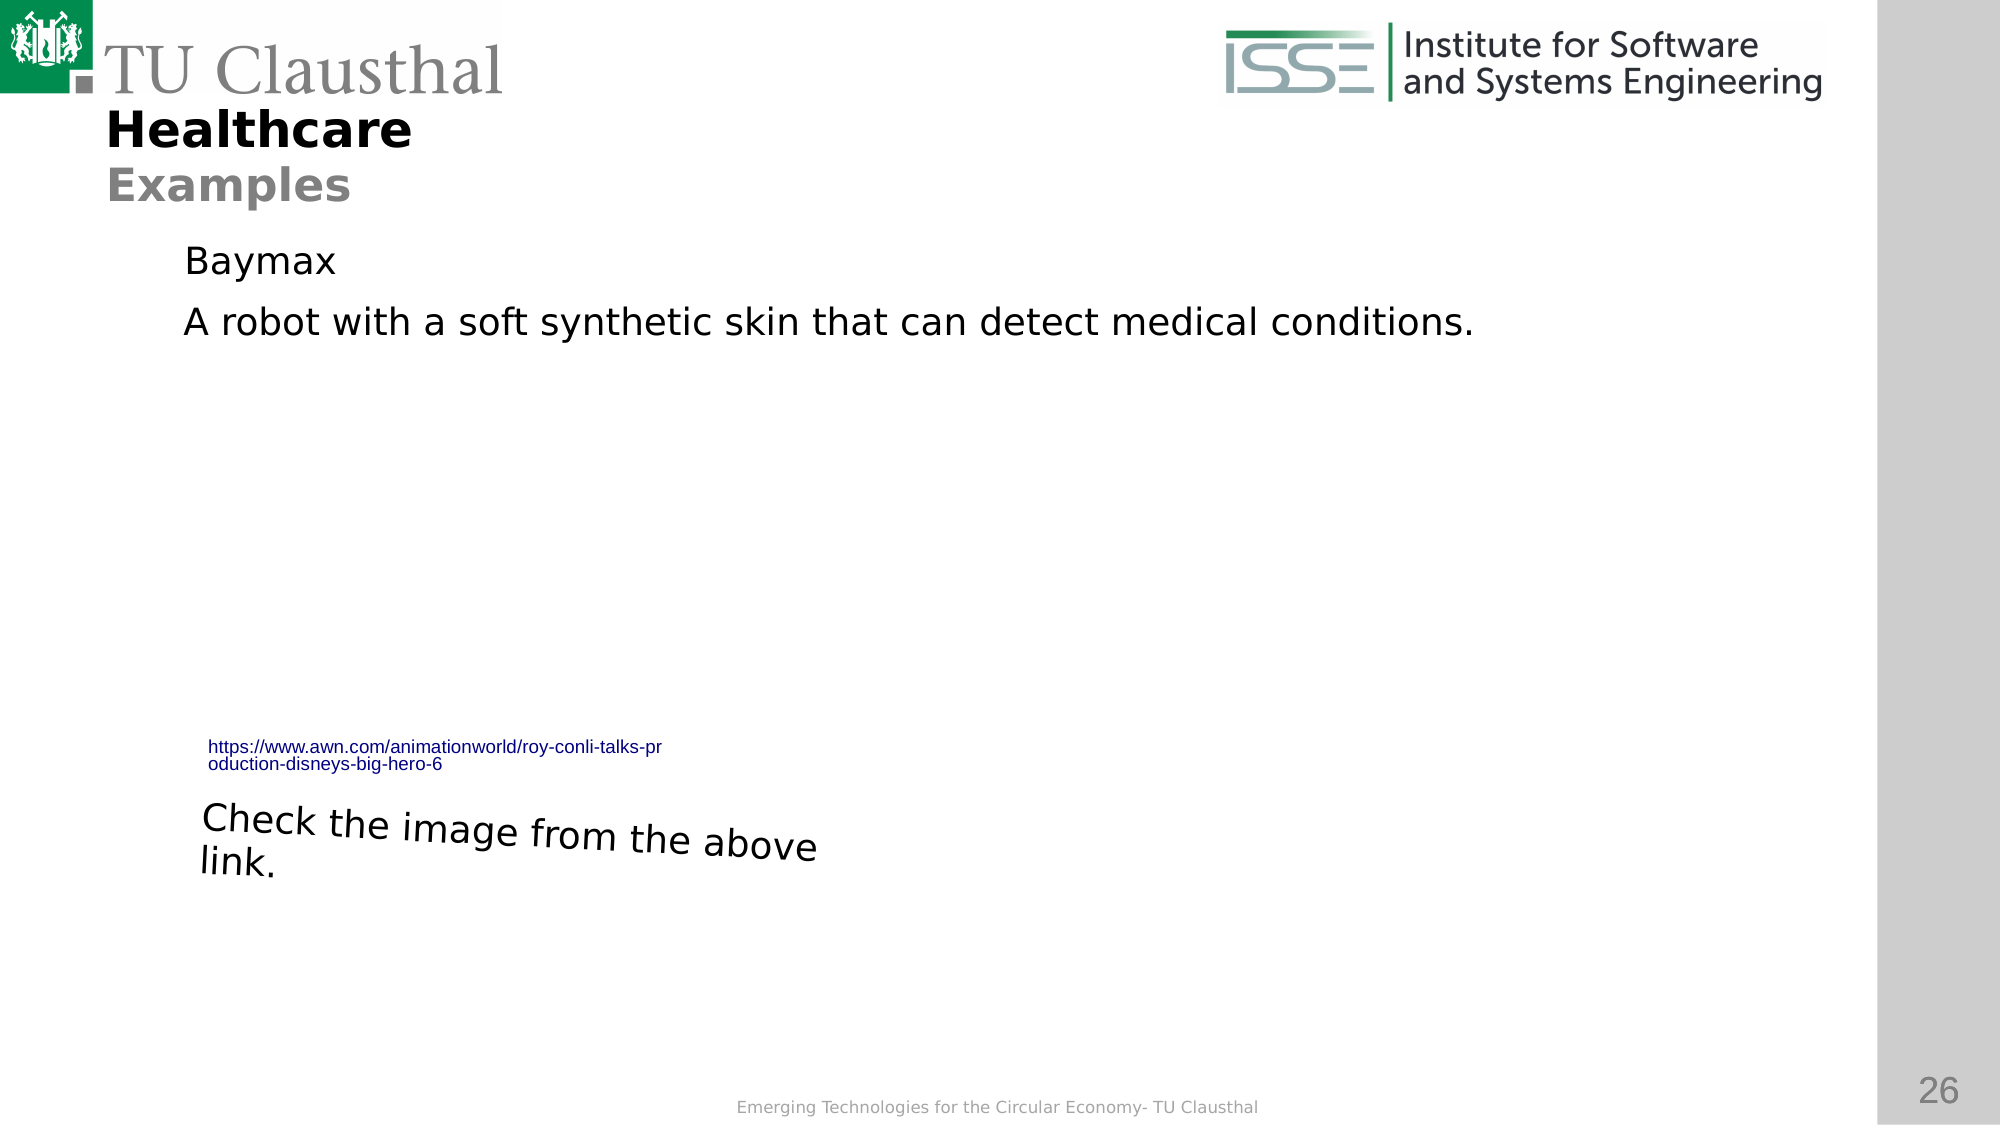

# Healthcare Examples
Baymax
A robot with a soft synthetic skin that can detect medical conditions.
 https://www.awn.com/animationworld/roy-conli-talks-production-disneys-big-hero-6
Check the image from the above link.